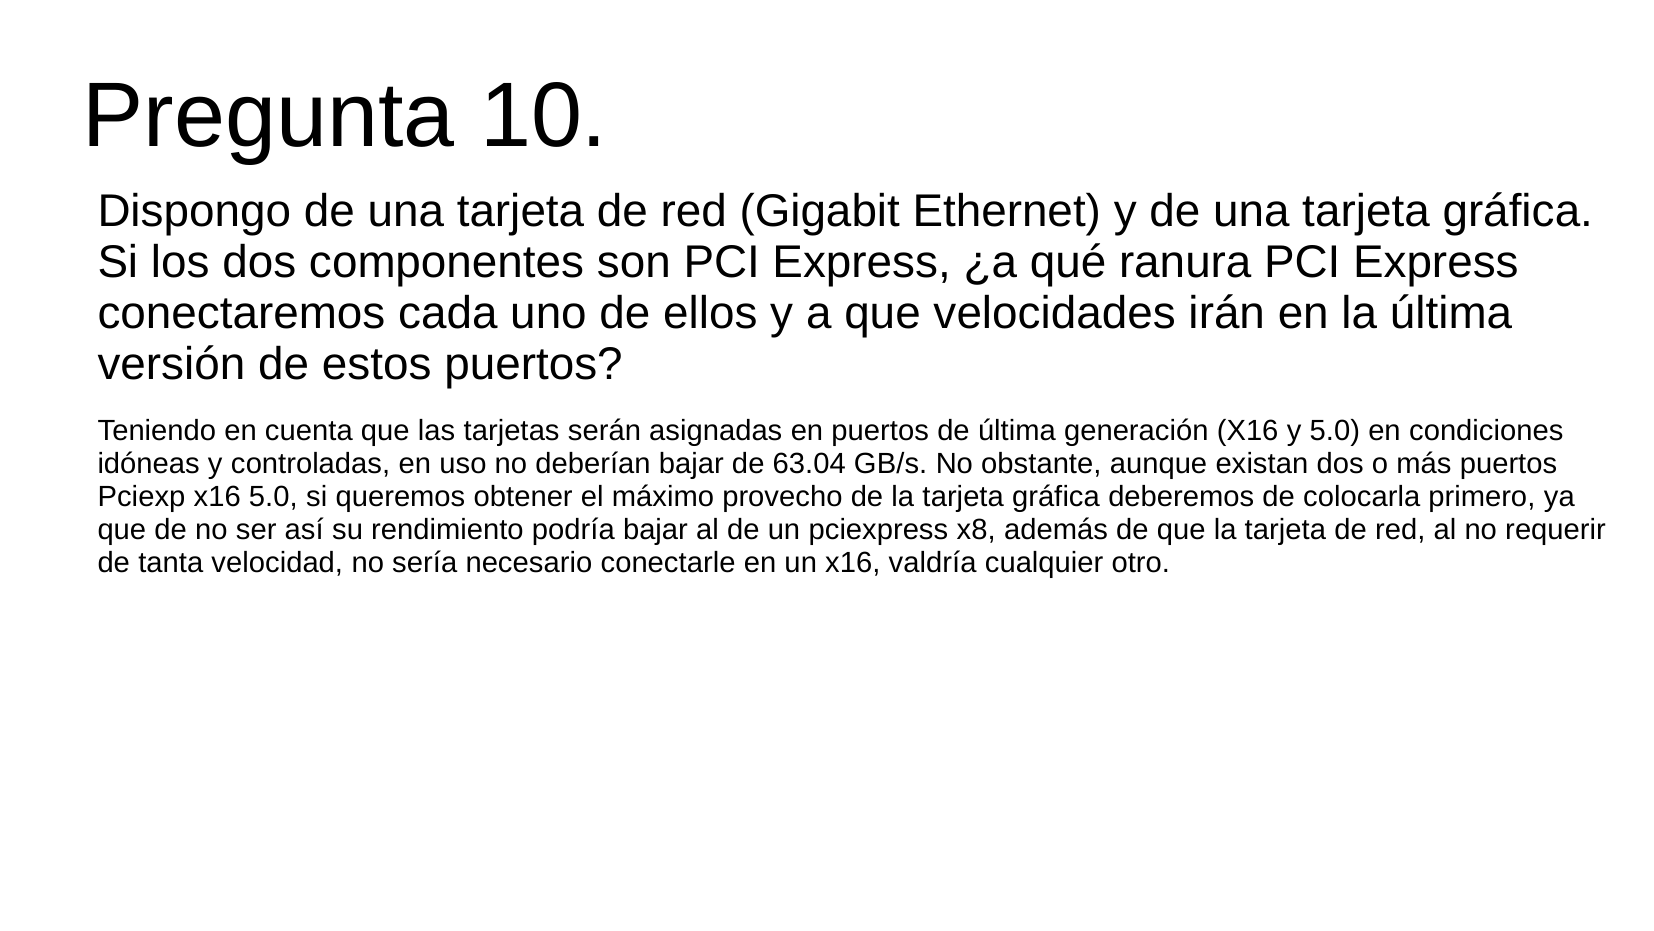

# Pregunta 10.
Dispongo de una tarjeta de red (Gigabit Ethernet) y de una tarjeta gráfica. Si los dos componentes son PCI Express, ¿a qué ranura PCI Express conectaremos cada uno de ellos y a que velocidades irán en la última versión de estos puertos?
Teniendo en cuenta que las tarjetas serán asignadas en puertos de última generación (X16 y 5.0) en condiciones idóneas y controladas, en uso no deberían bajar de 63.04 GB/s. No obstante, aunque existan dos o más puertos Pciexp x16 5.0, si queremos obtener el máximo provecho de la tarjeta gráfica deberemos de colocarla primero, ya que de no ser así su rendimiento podría bajar al de un pciexpress x8, además de que la tarjeta de red, al no requerir de tanta velocidad, no sería necesario conectarle en un x16, valdría cualquier otro.